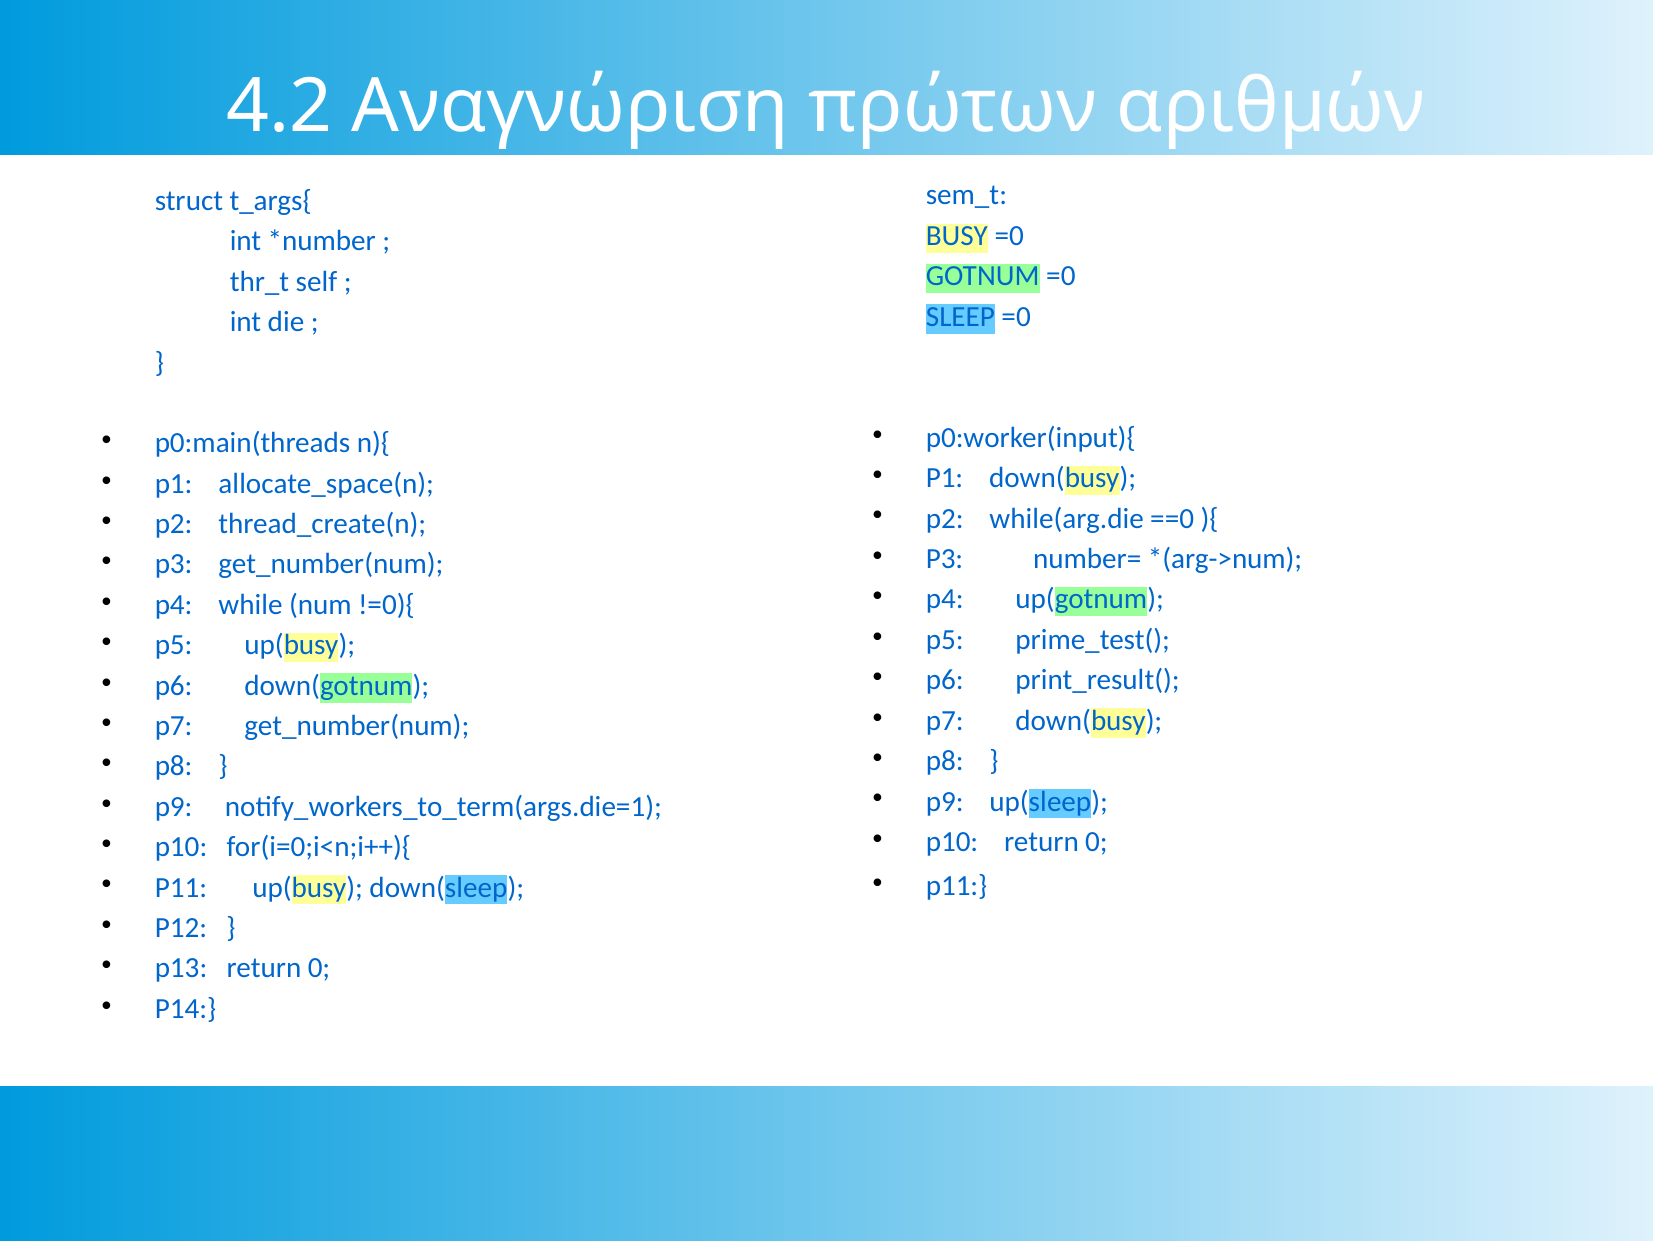

4.2 Αναγνώριση πρώτων αριθμών
sem_t:
BUSY =0
GOTNUM =0
SLEEP =0
p0:worker(input){
P1: down(busy);
p2: while(arg.die ==0 ){
P3:	 number= *(arg->num);
p4: up(gotnum);
p5: prime_test();
p6: print_result();
p7: down(busy);
p8: }
p9: up(sleep);
p10: return 0;
p11:}
struct t_args{
	int *number ;
	thr_t self ;
	int die ;
}
p0:main(threads n){
p1: allocate_space(n);
p2: thread_create(n);
p3: get_number(num);
p4: while (num !=0){
p5: up(busy);
p6: down(gotnum);
p7: get_number(num);
p8: }
p9: notify_workers_to_term(args.die=1);
p10: for(i=0;i<n;i++){
P11: up(busy); down(sleep);
P12: }
p13: return 0;
P14:}